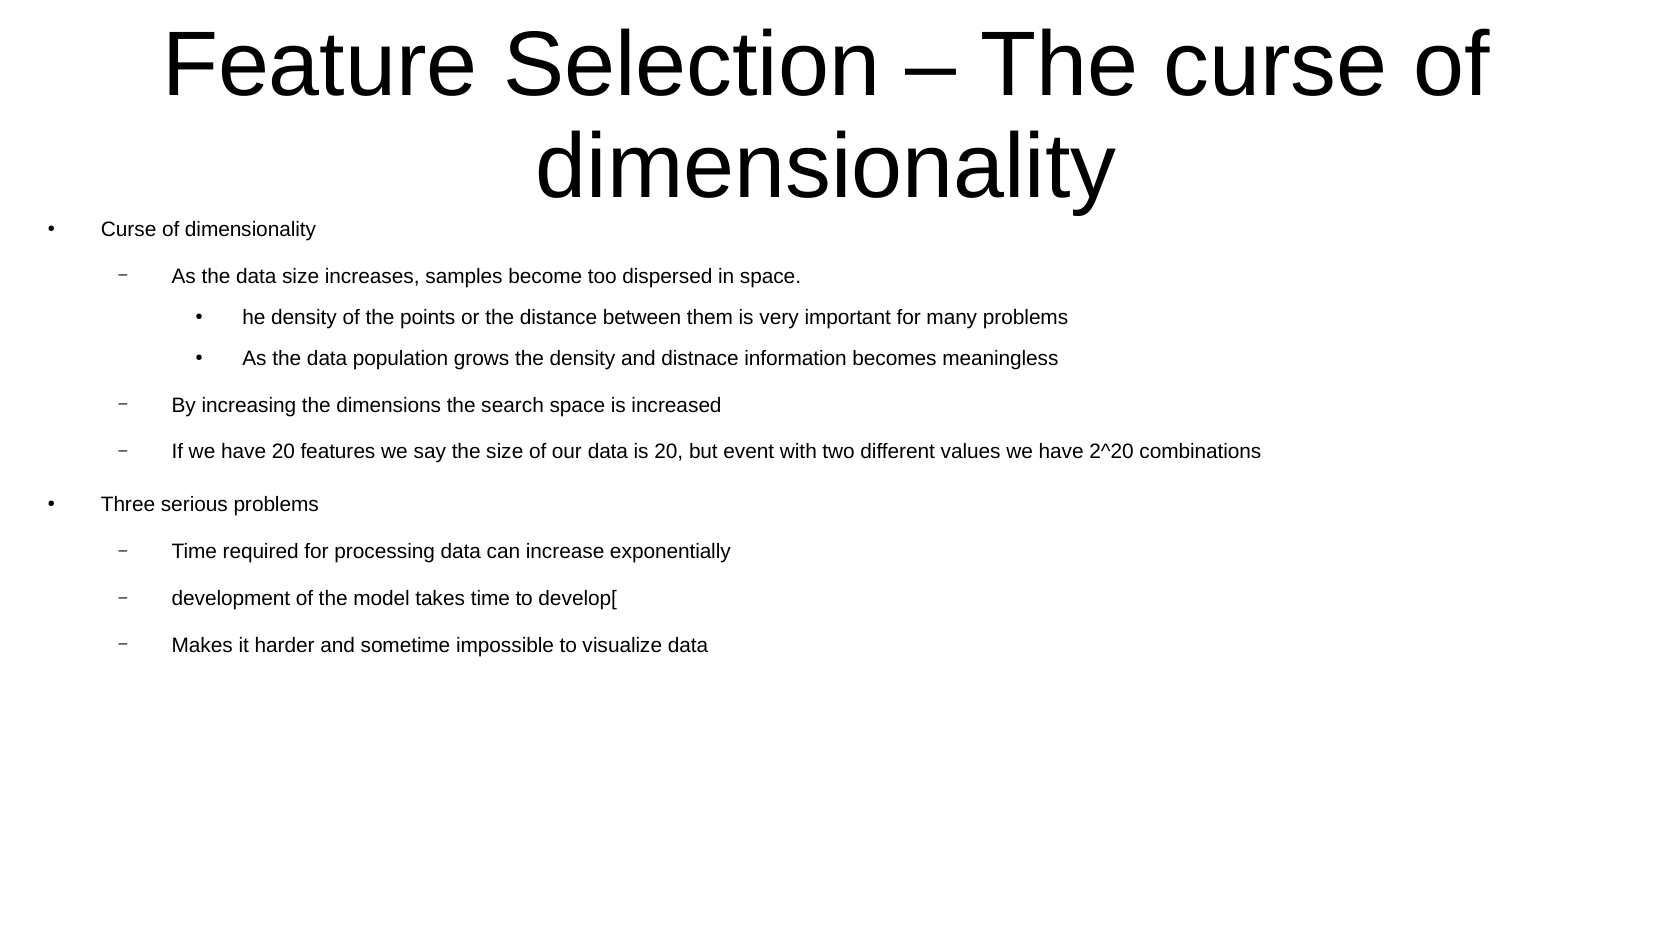

# Feature Selection – The curse of dimensionality
Curse of dimensionality
As the data size increases, samples become too dispersed in space.
he density of the points or the distance between them is very important for many problems
As the data population grows the density and distnace information becomes meaningless
By increasing the dimensions the search space is increased
If we have 20 features we say the size of our data is 20, but event with two different values we have 2^20 combinations
Three serious problems
Time required for processing data can increase exponentially
development of the model takes time to develop[
Makes it harder and sometime impossible to visualize data